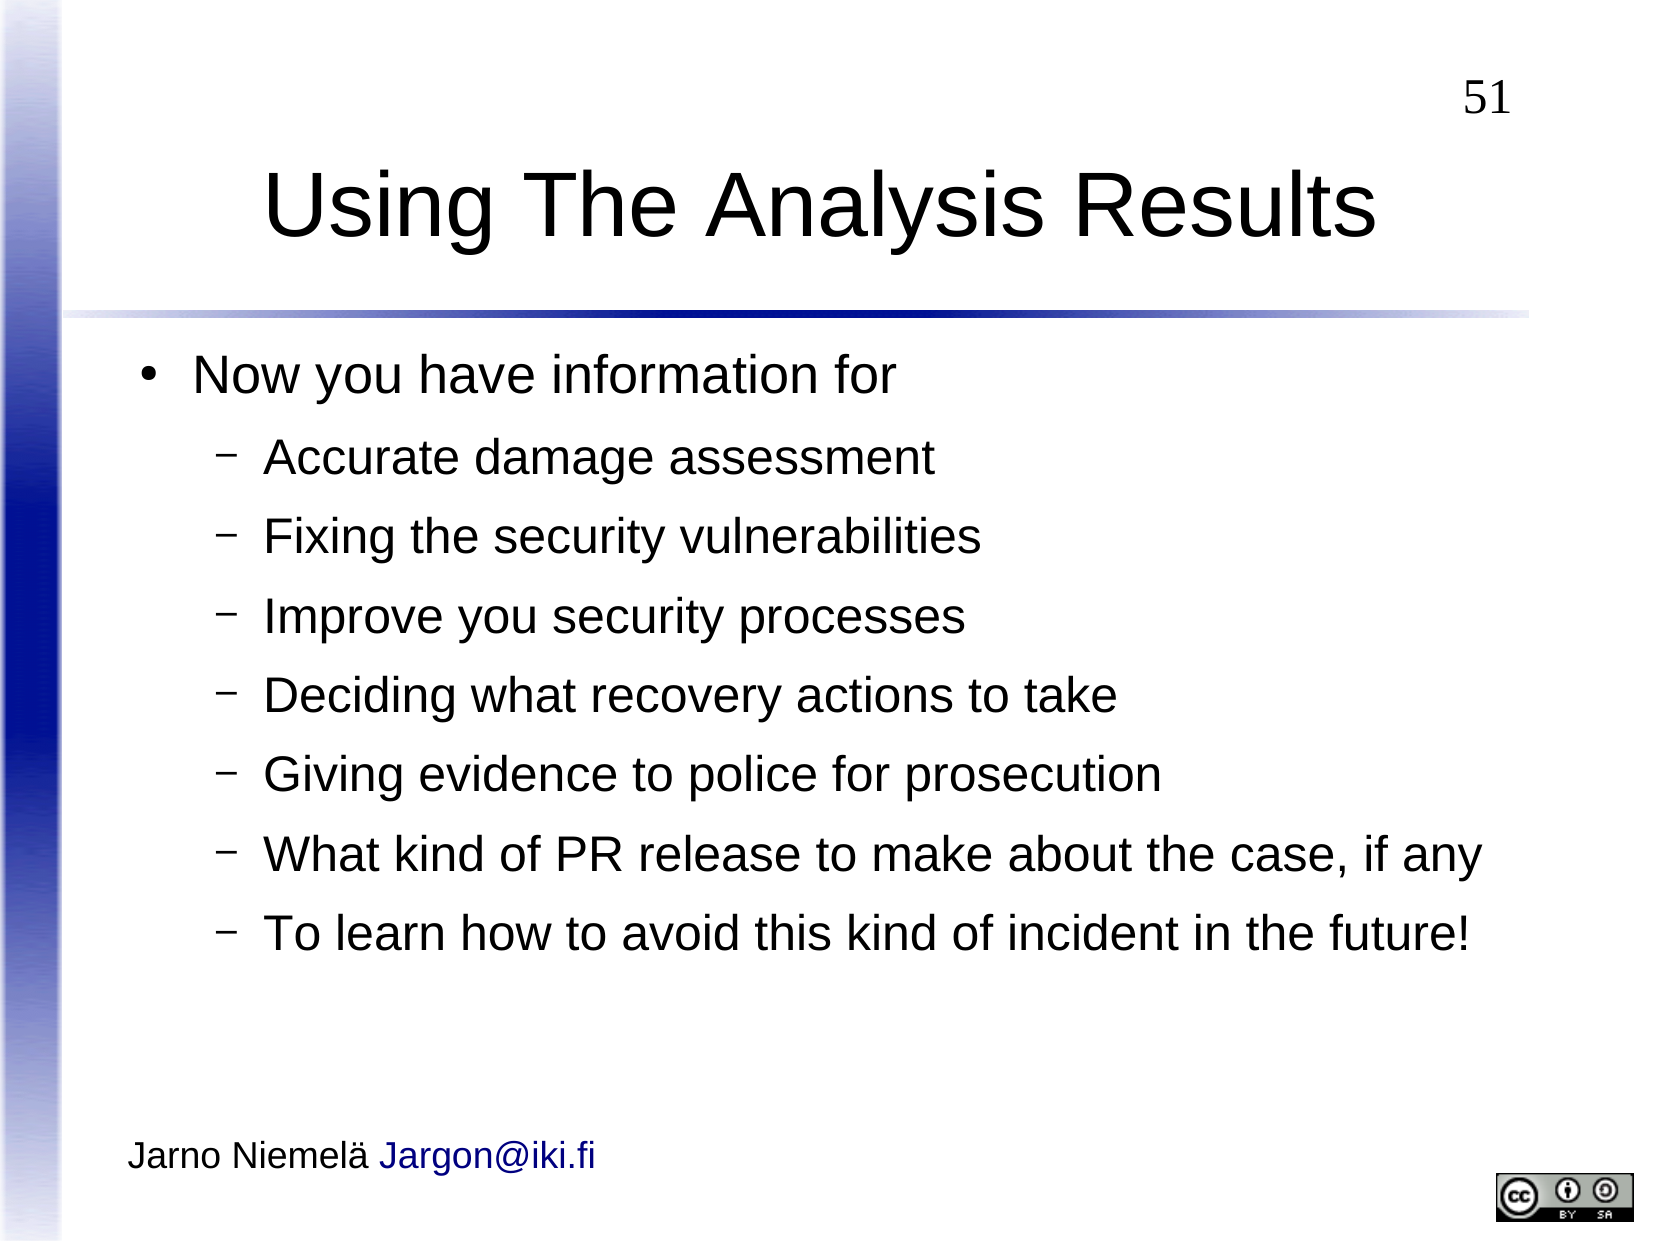

# Using The Analysis Results
Now you have information for
Accurate damage assessment
Fixing the security vulnerabilities
Improve you security processes
Deciding what recovery actions to take
Giving evidence to police for prosecution
What kind of PR release to make about the case, if any
To learn how to avoid this kind of incident in the future!